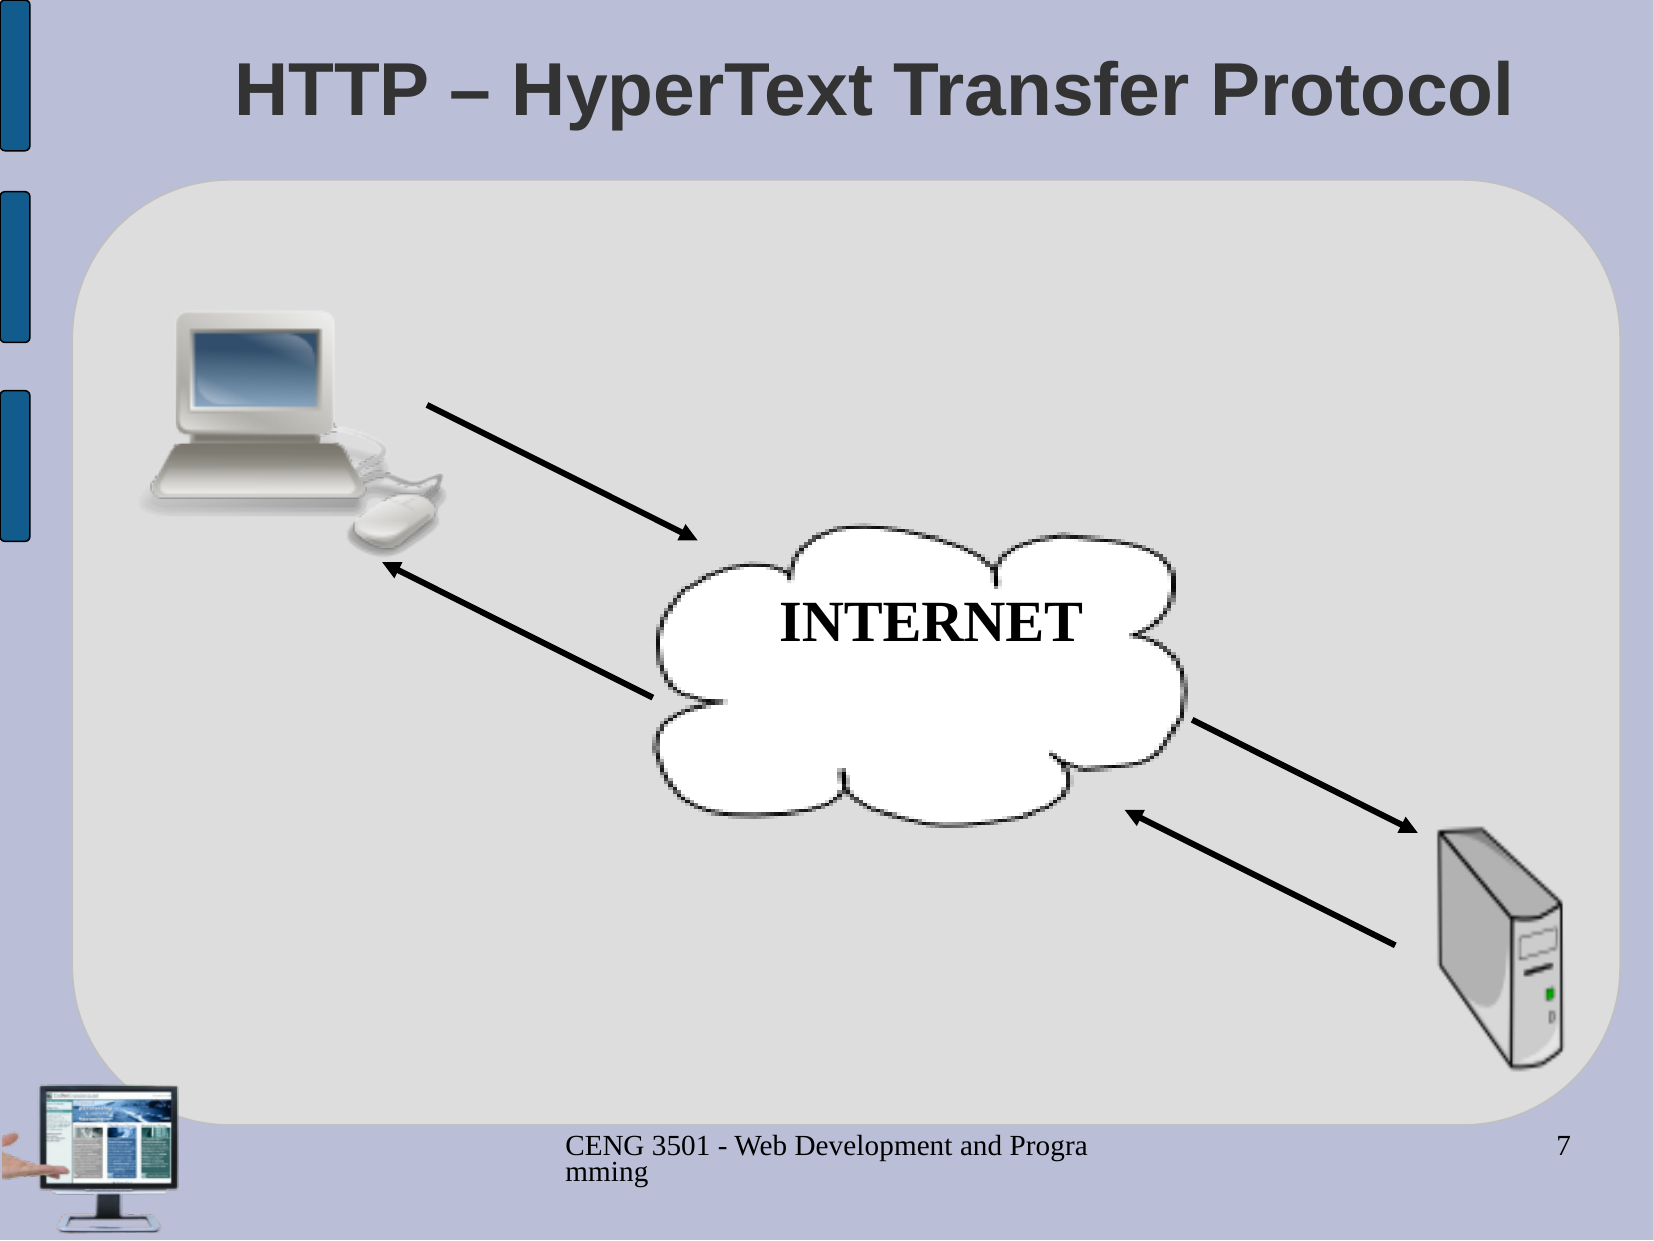

# HTTP – HyperText Transfer Protocol
INTERNET
CENG 3501 - Web Development and Programming
7